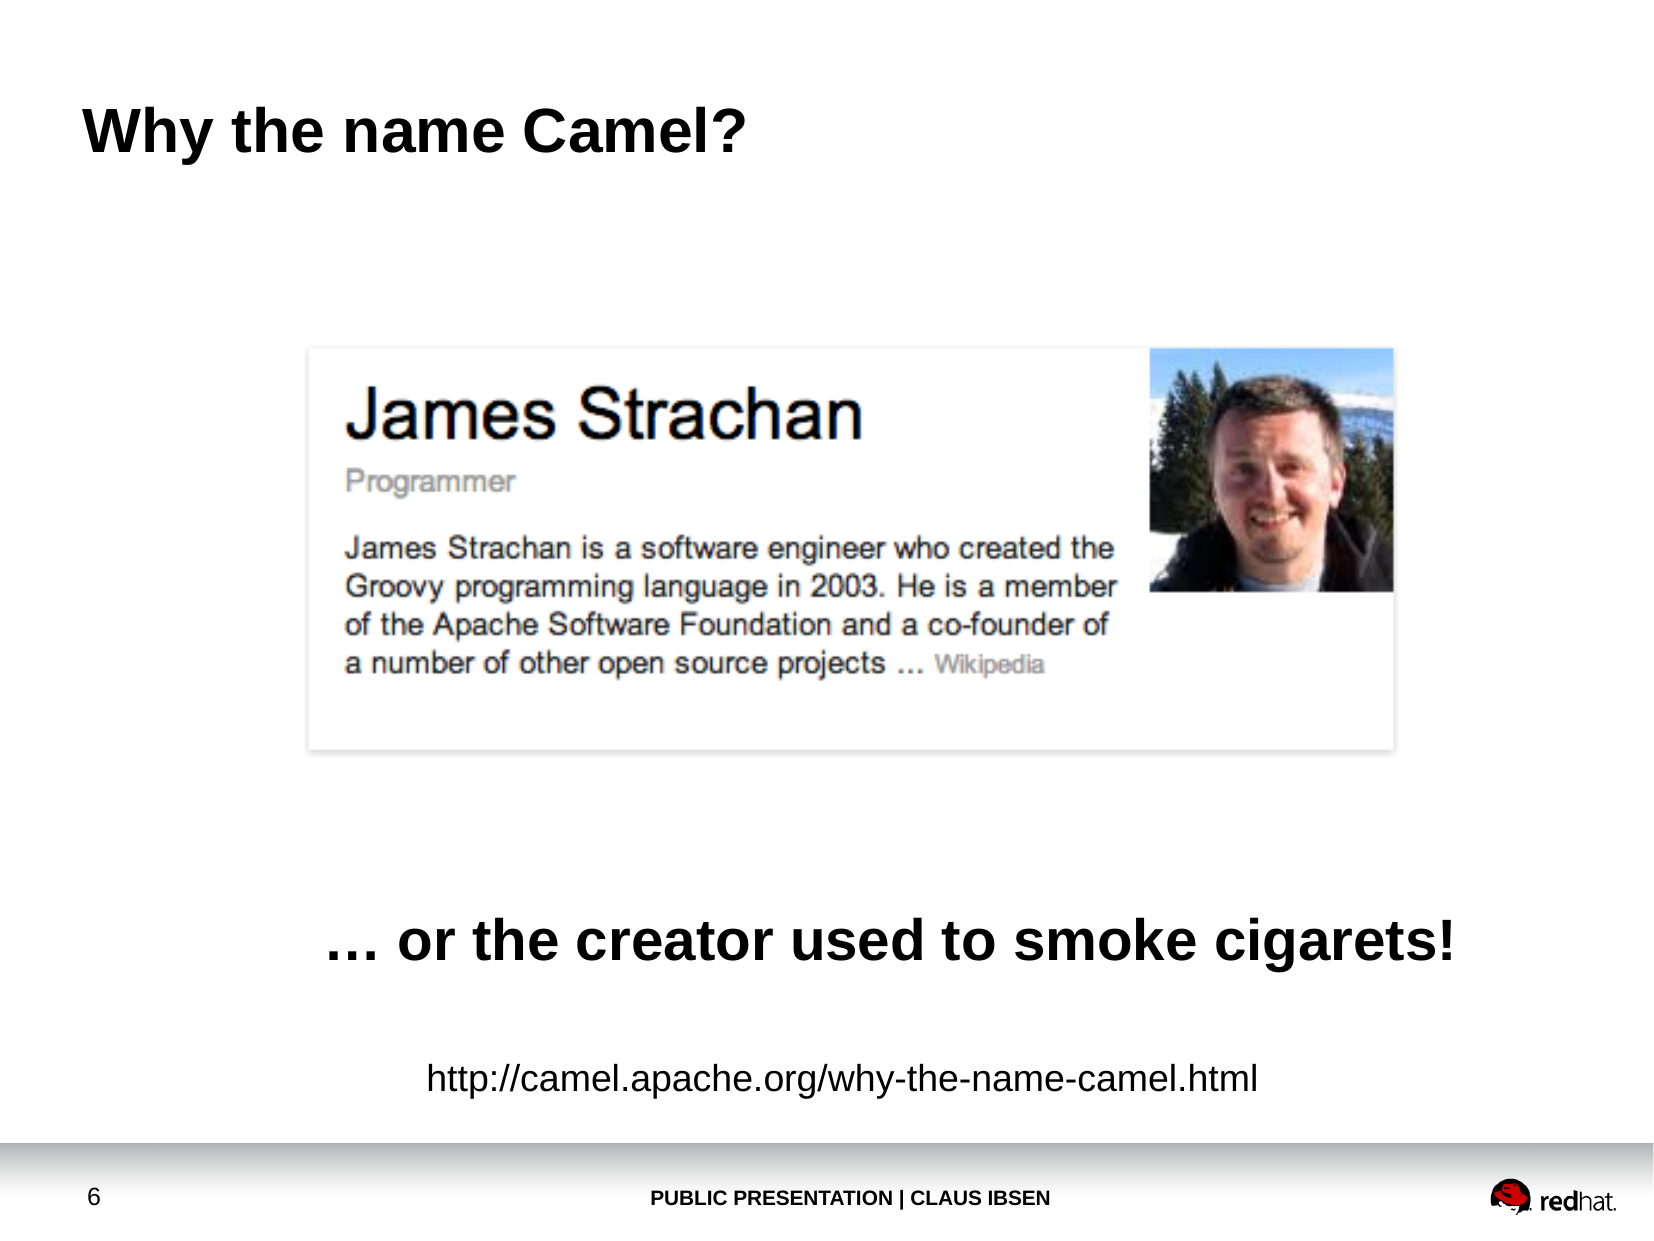

# Why the name Camel?
… or the creator used to smoke cigarets!
http://camel.apache.org/why-the-name-camel.html